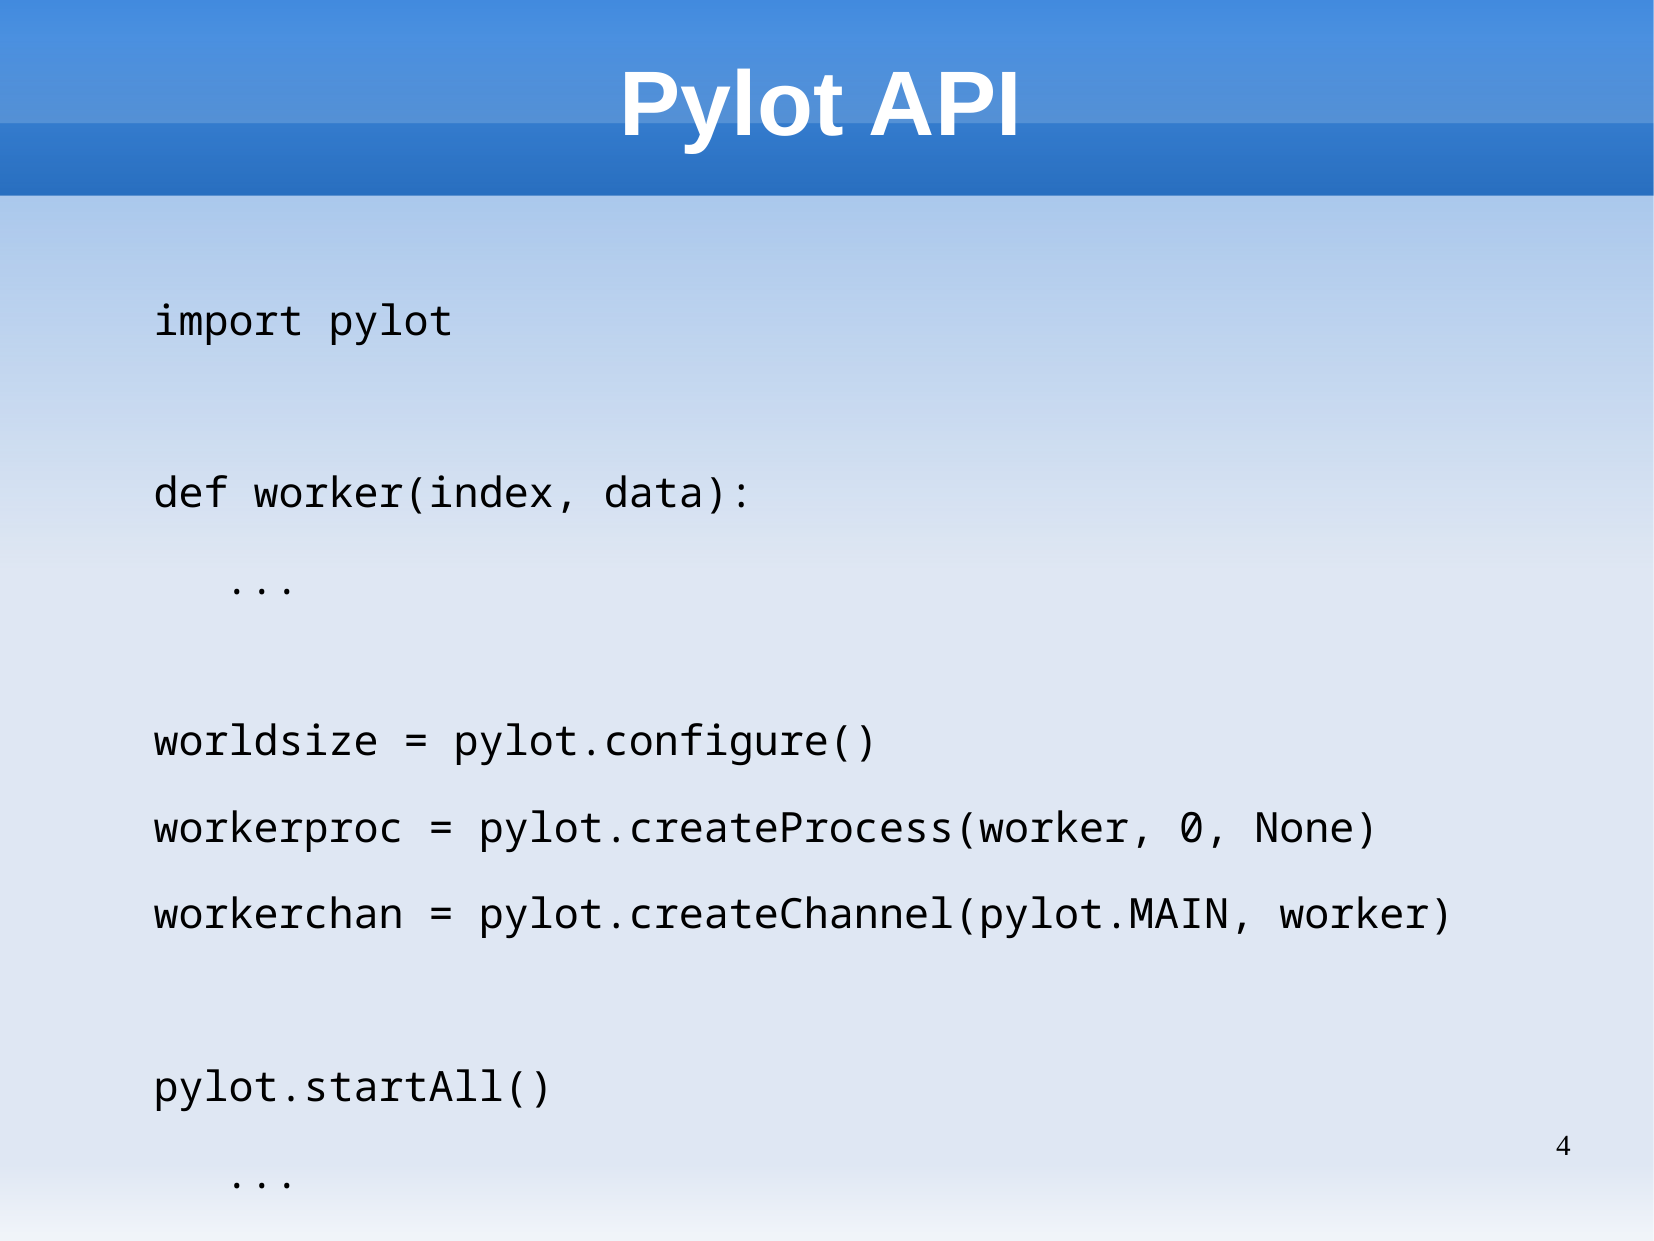

# Pylot API
import pylot
def worker(index, data):
...
worldsize = pylot.configure()
workerproc = pylot.createProcess(worker, 0, None)
workerchan = pylot.createChannel(pylot.MAIN, worker)
pylot.startAll()
...
4